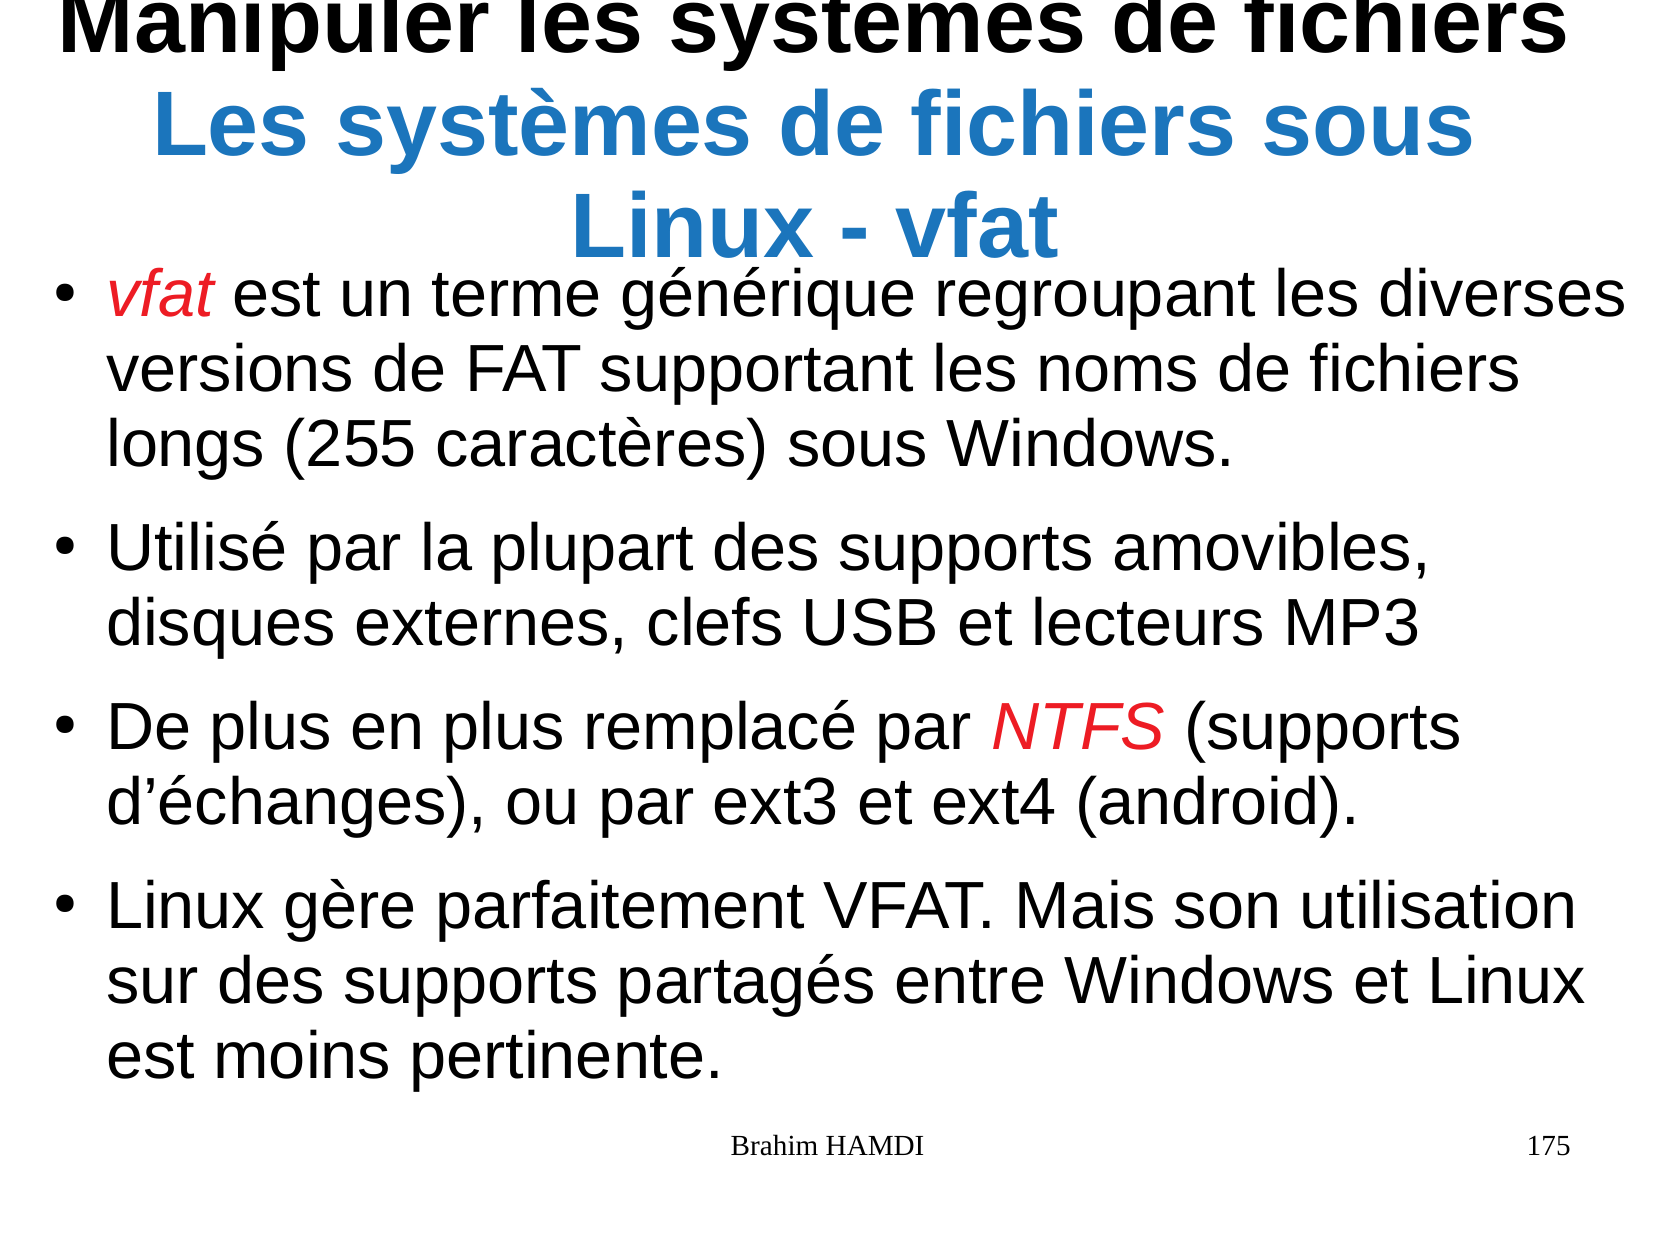

# Manipuler les systèmes de fichiers Les systèmes de fichiers sous Linux - vfat
vfat est un terme générique regroupant les diverses versions de FAT supportant les noms de fichiers longs (255 caractères) sous Windows.
Utilisé par la plupart des supports amovibles, disques externes, clefs USB et lecteurs MP3
De plus en plus remplacé par NTFS (supports d’échanges), ou par ext3 et ext4 (android).
Linux gère parfaitement VFAT. Mais son utilisation sur des supports partagés entre Windows et Linux est moins pertinente.
Brahim HAMDI
175